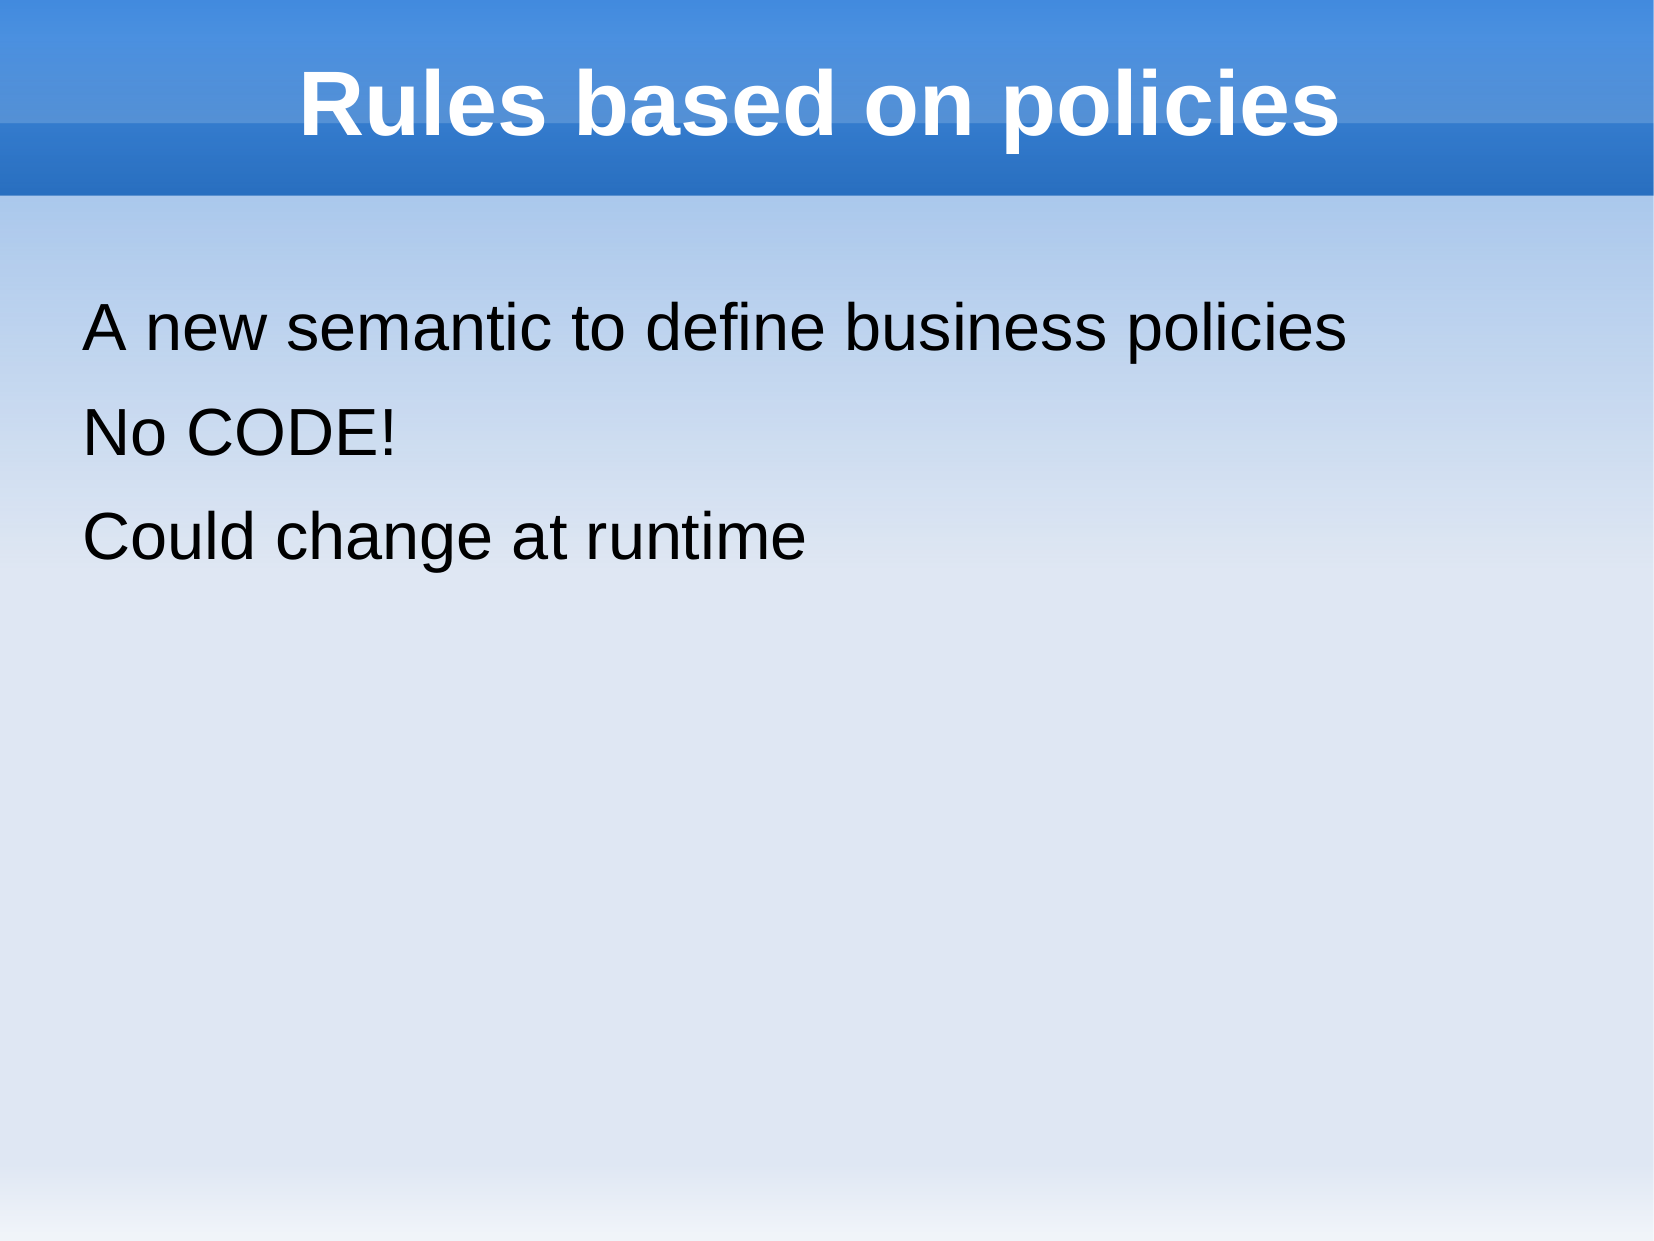

# Rules based on policies
A new semantic to define business policies
No CODE!
Could change at runtime